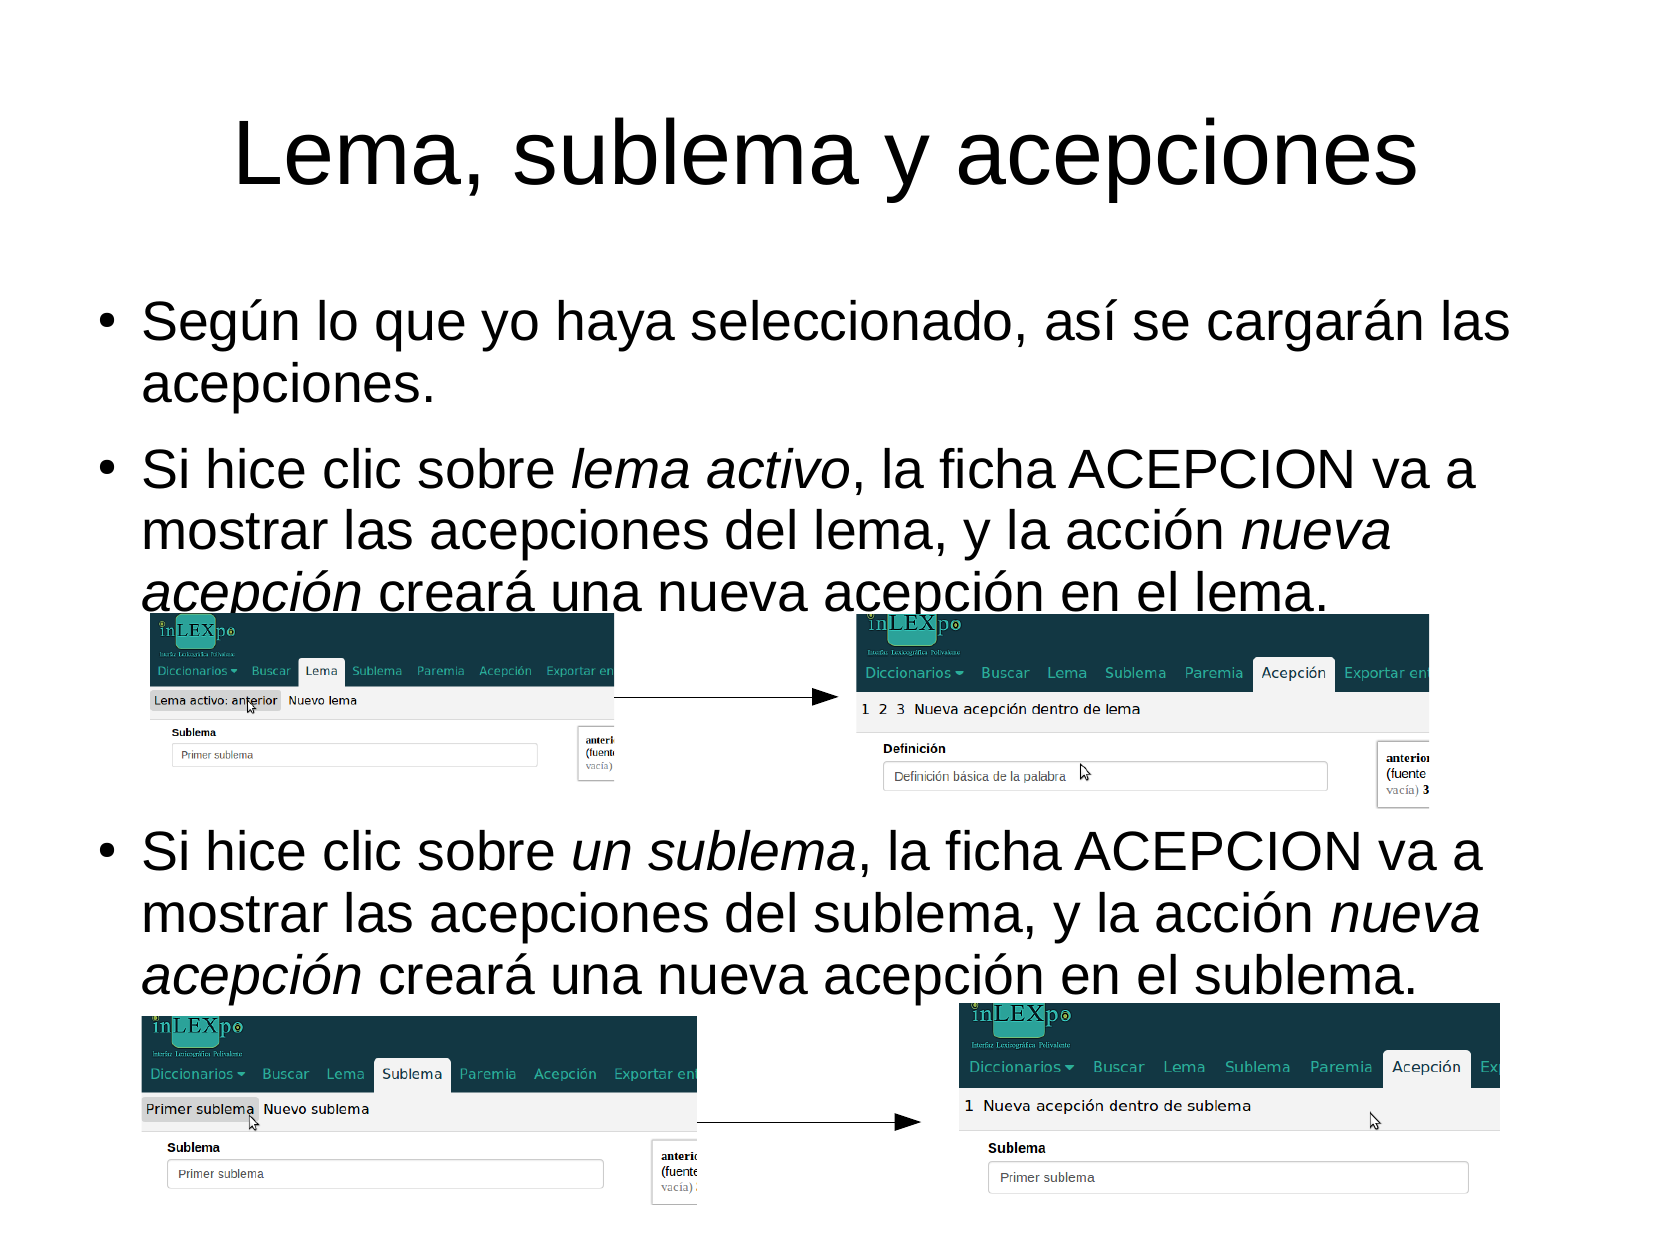

# Lema, sublema y acepciones
Según lo que yo haya seleccionado, así se cargarán las acepciones.
Si hice clic sobre lema activo, la ficha ACEPCION va a mostrar las acepciones del lema, y la acción nueva acepción creará una nueva acepción en el lema.
Si hice clic sobre un sublema, la ficha ACEPCION va a mostrar las acepciones del sublema, y la acción nueva acepción creará una nueva acepción en el sublema.